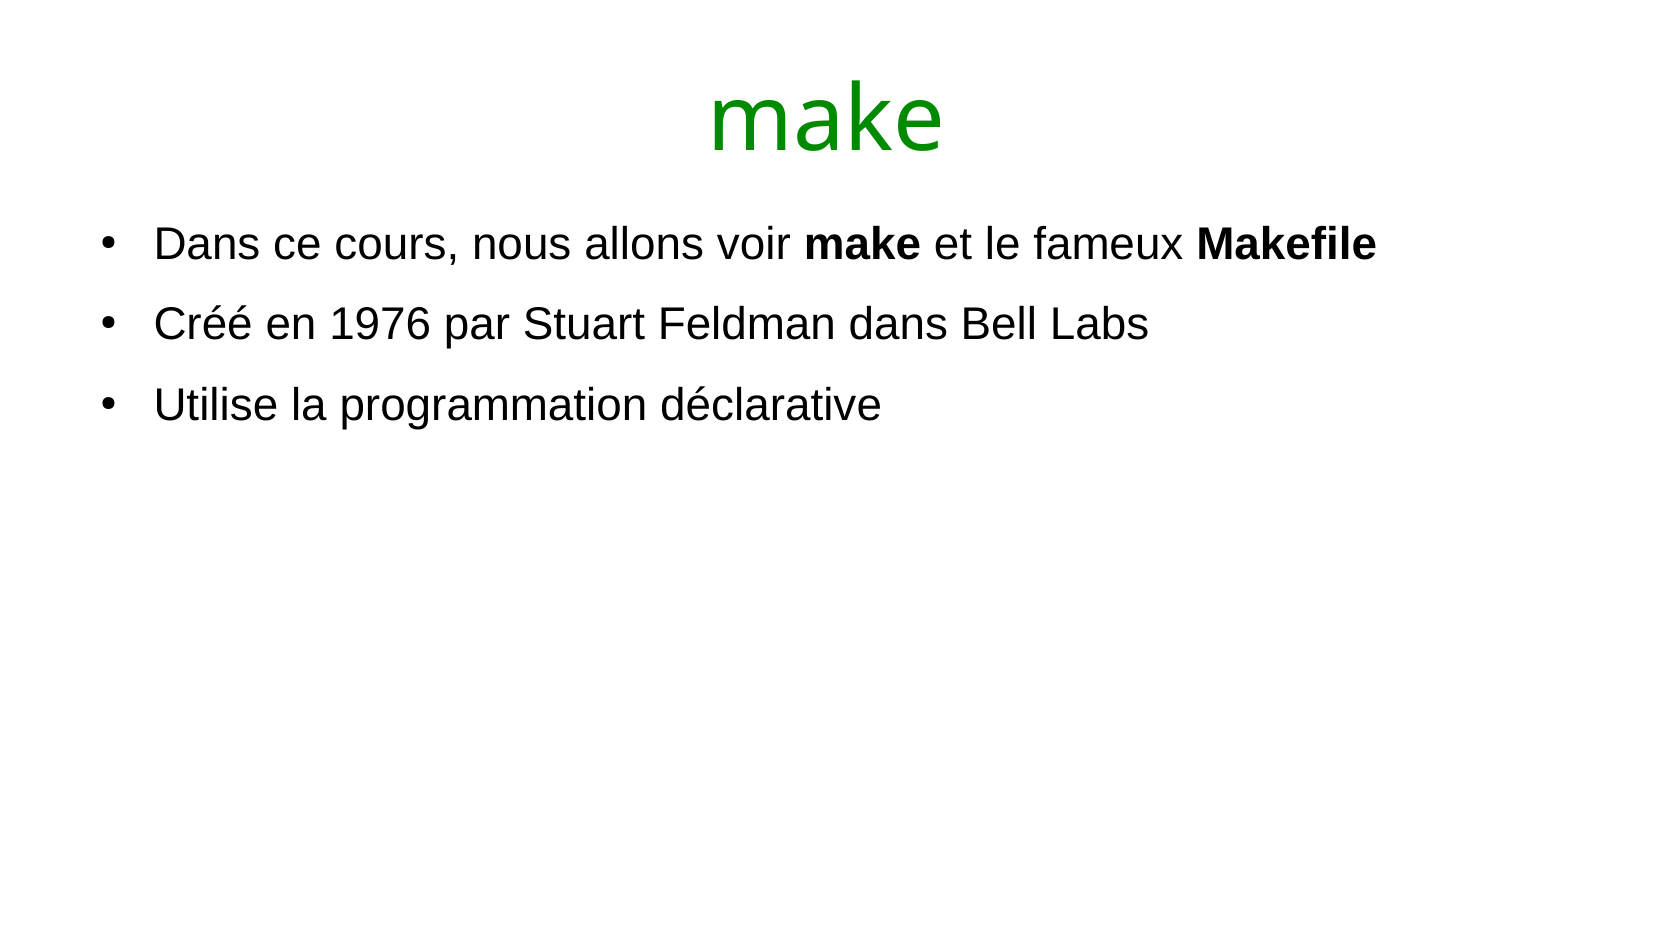

# make
Dans ce cours, nous allons voir make et le fameux Makefile
Créé en 1976 par Stuart Feldman dans Bell Labs
Utilise la programmation déclarative